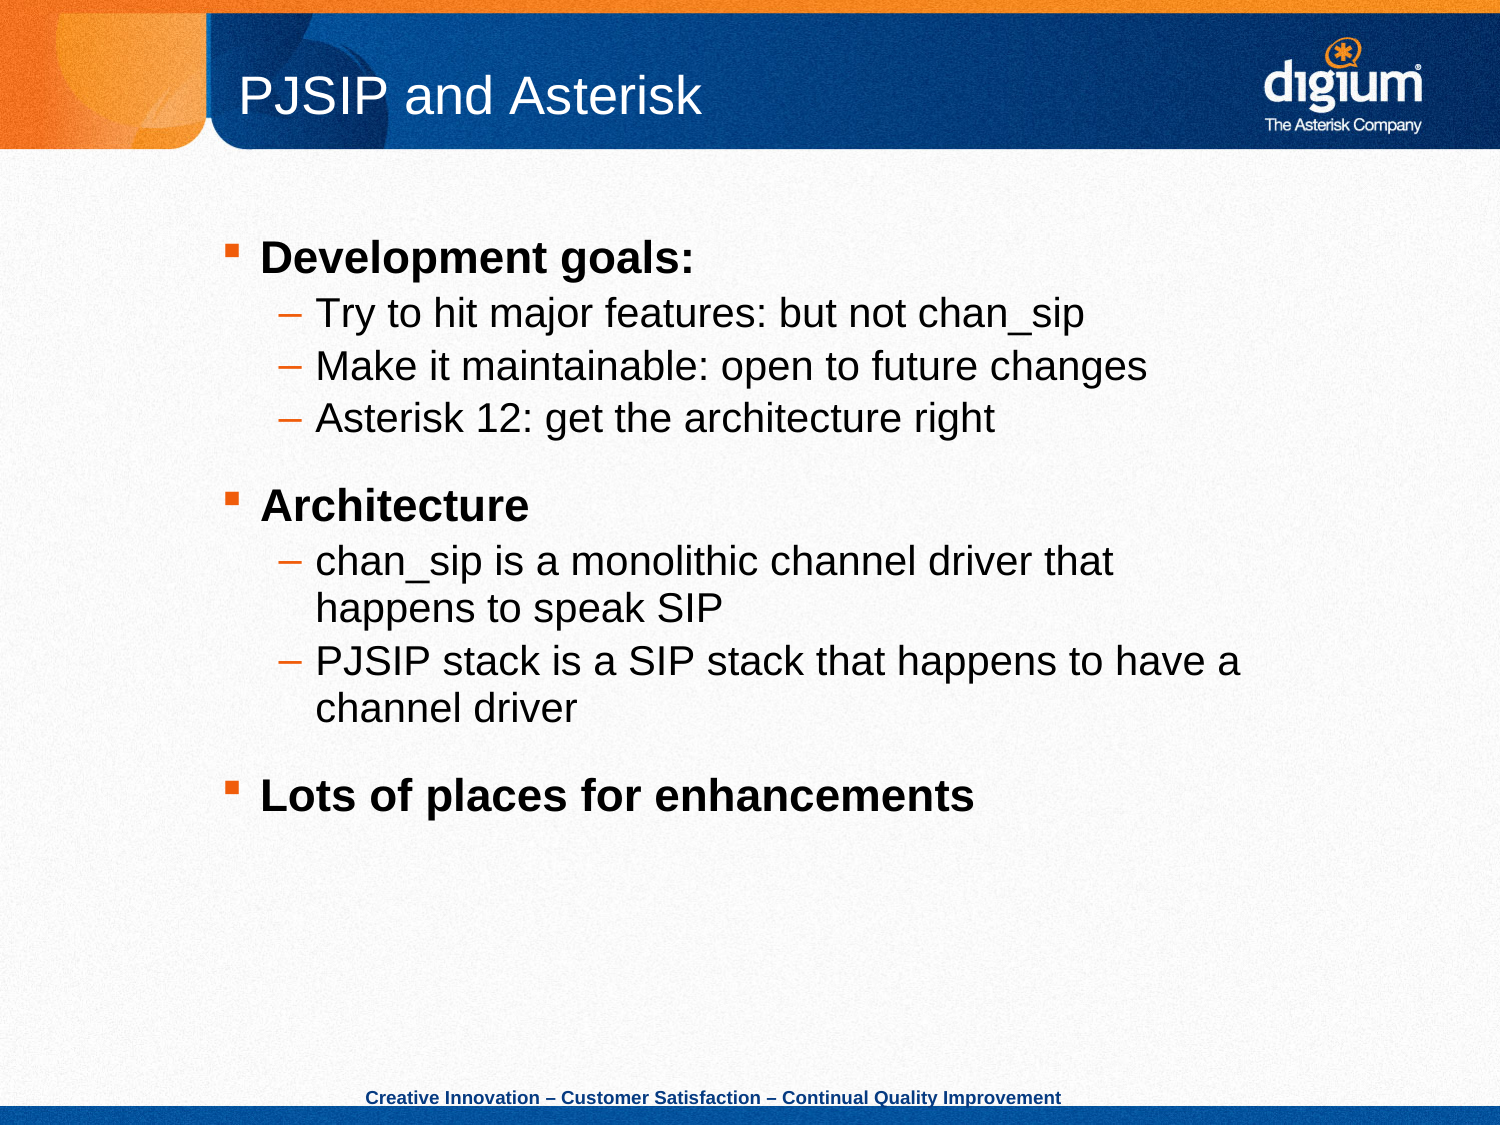

# PJSIP and Asterisk
Development goals:
Try to hit major features: but not chan_sip
Make it maintainable: open to future changes
Asterisk 12: get the architecture right
Architecture
chan_sip is a monolithic channel driver that happens to speak SIP
PJSIP stack is a SIP stack that happens to have a channel driver
Lots of places for enhancements